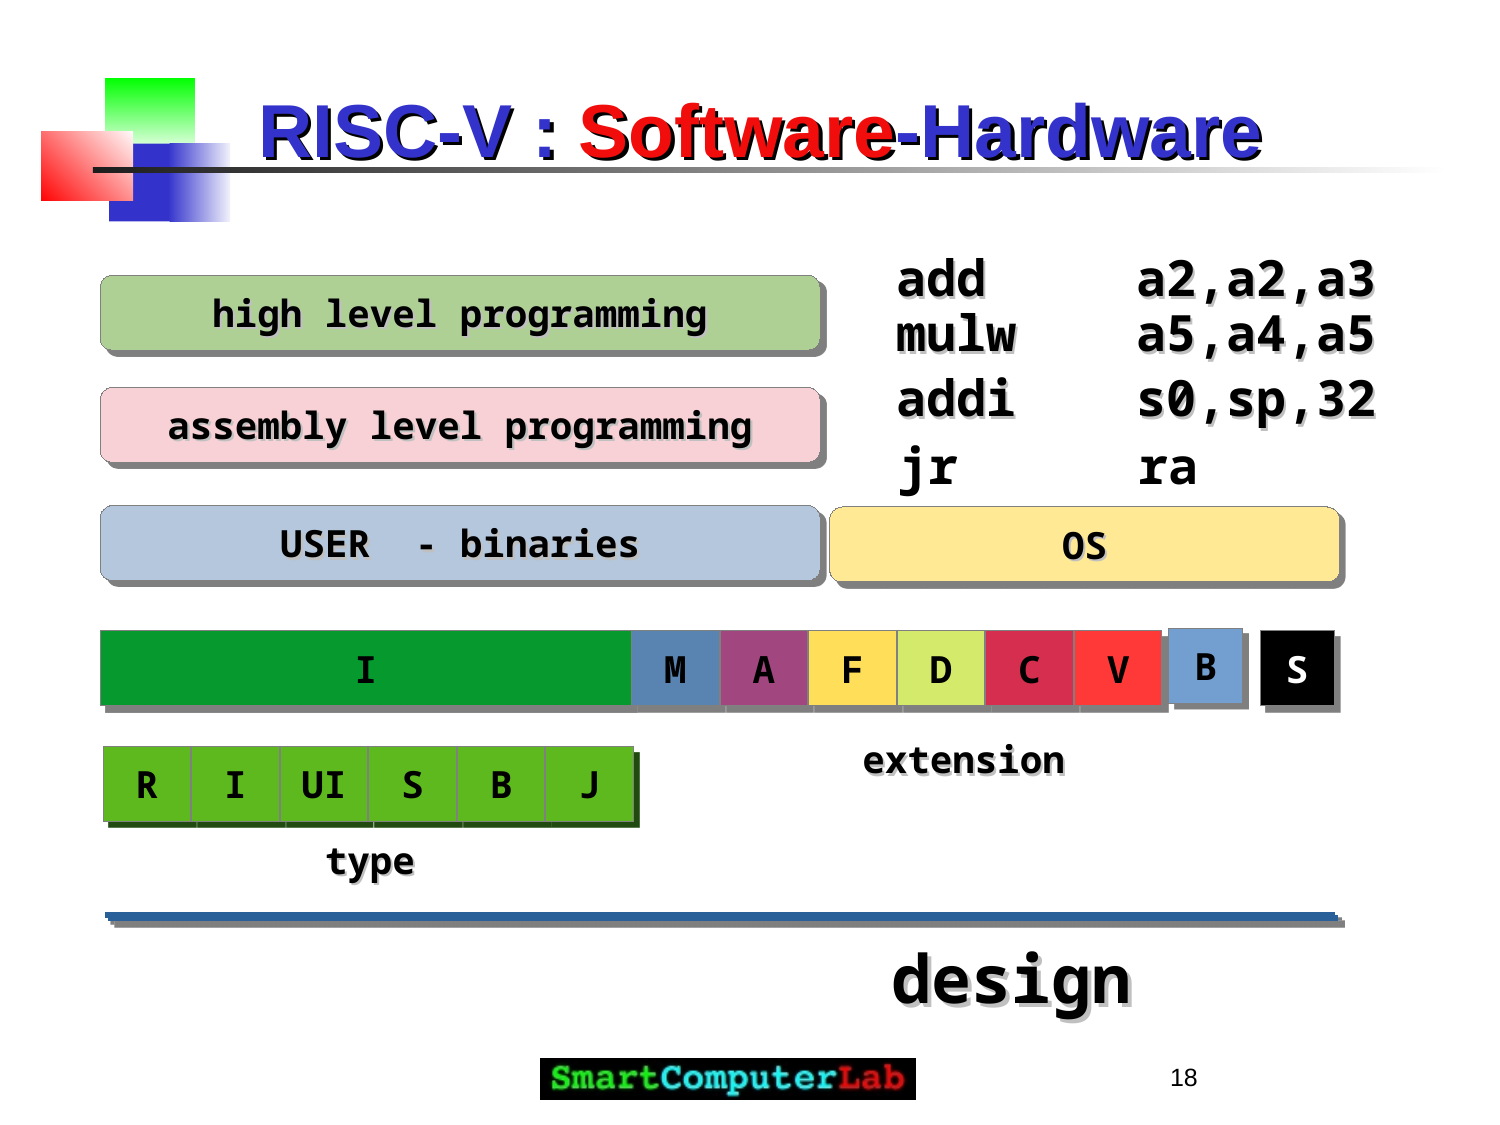

# RISC-V : Software-Hardware
add a2,a2,a3
mulw a5,a4,a5
addi s0,sp,32
jr ra
high level programming
assembly level programming
USER - binaries
OS
B
I
M
A
F
D
C
V
S
extension
R
I
UI
S
B
J
type
design
18